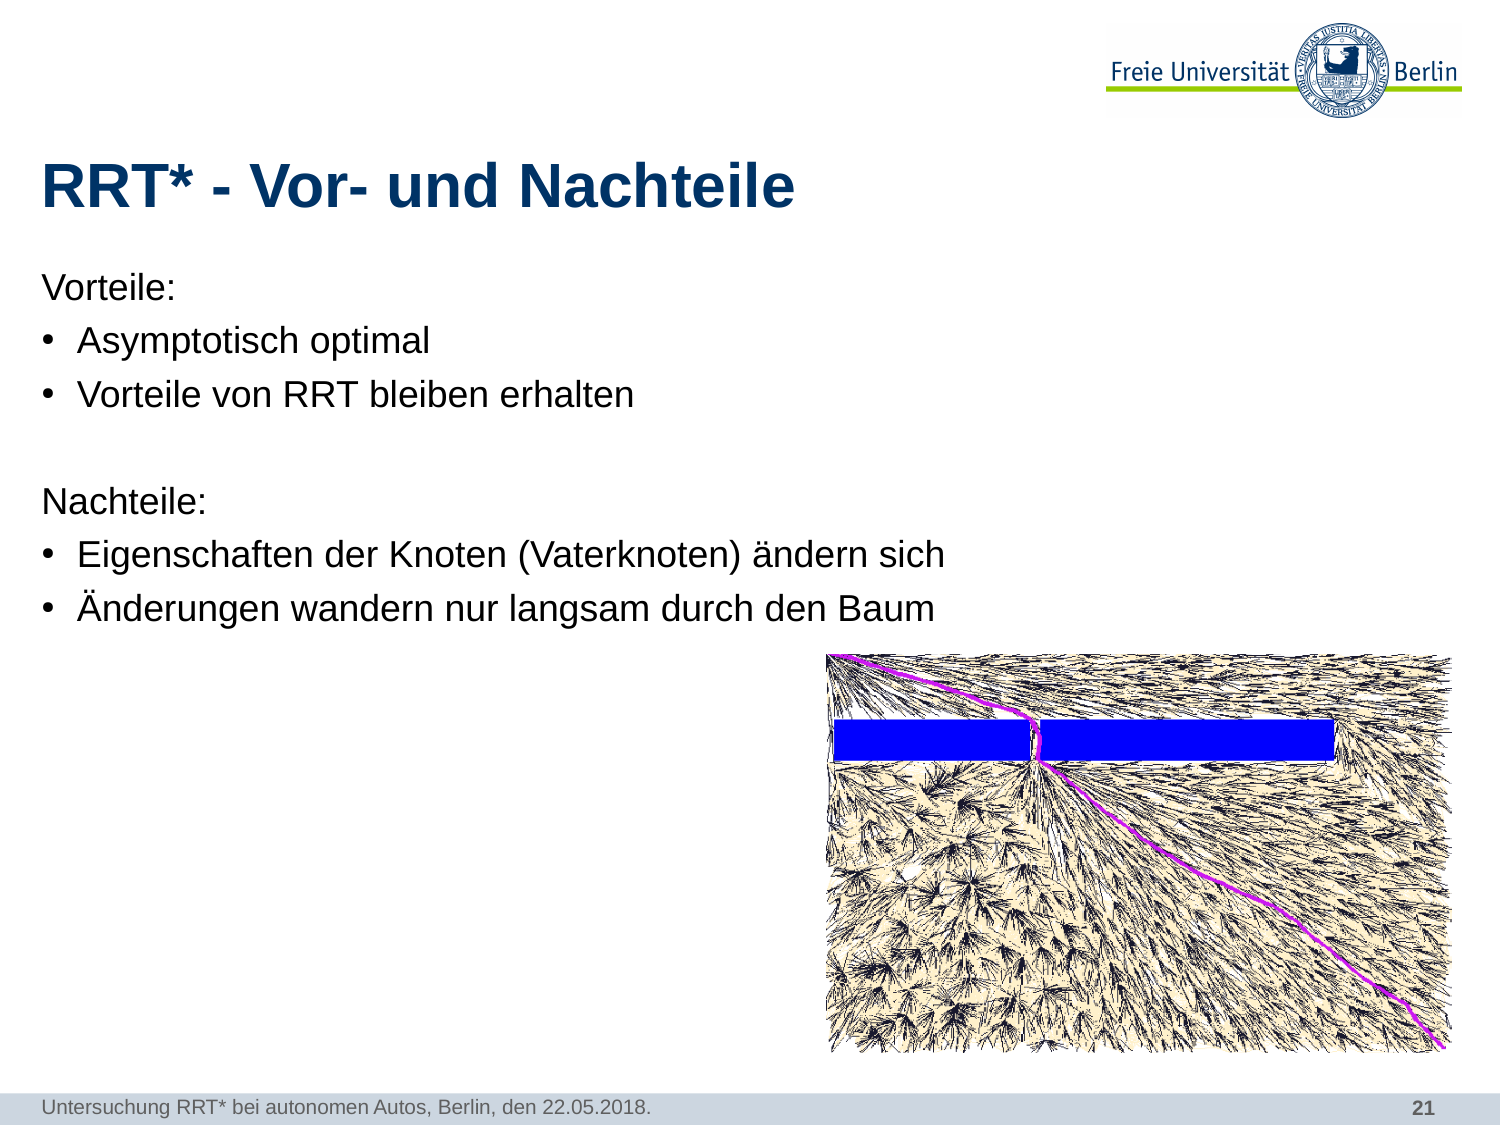

# RRT* - Vor- und Nachteile
Vorteile:
Asymptotisch optimal
Vorteile von RRT bleiben erhalten
Nachteile:
Eigenschaften der Knoten (Vaterknoten) ändern sich
Änderungen wandern nur langsam durch den Baum